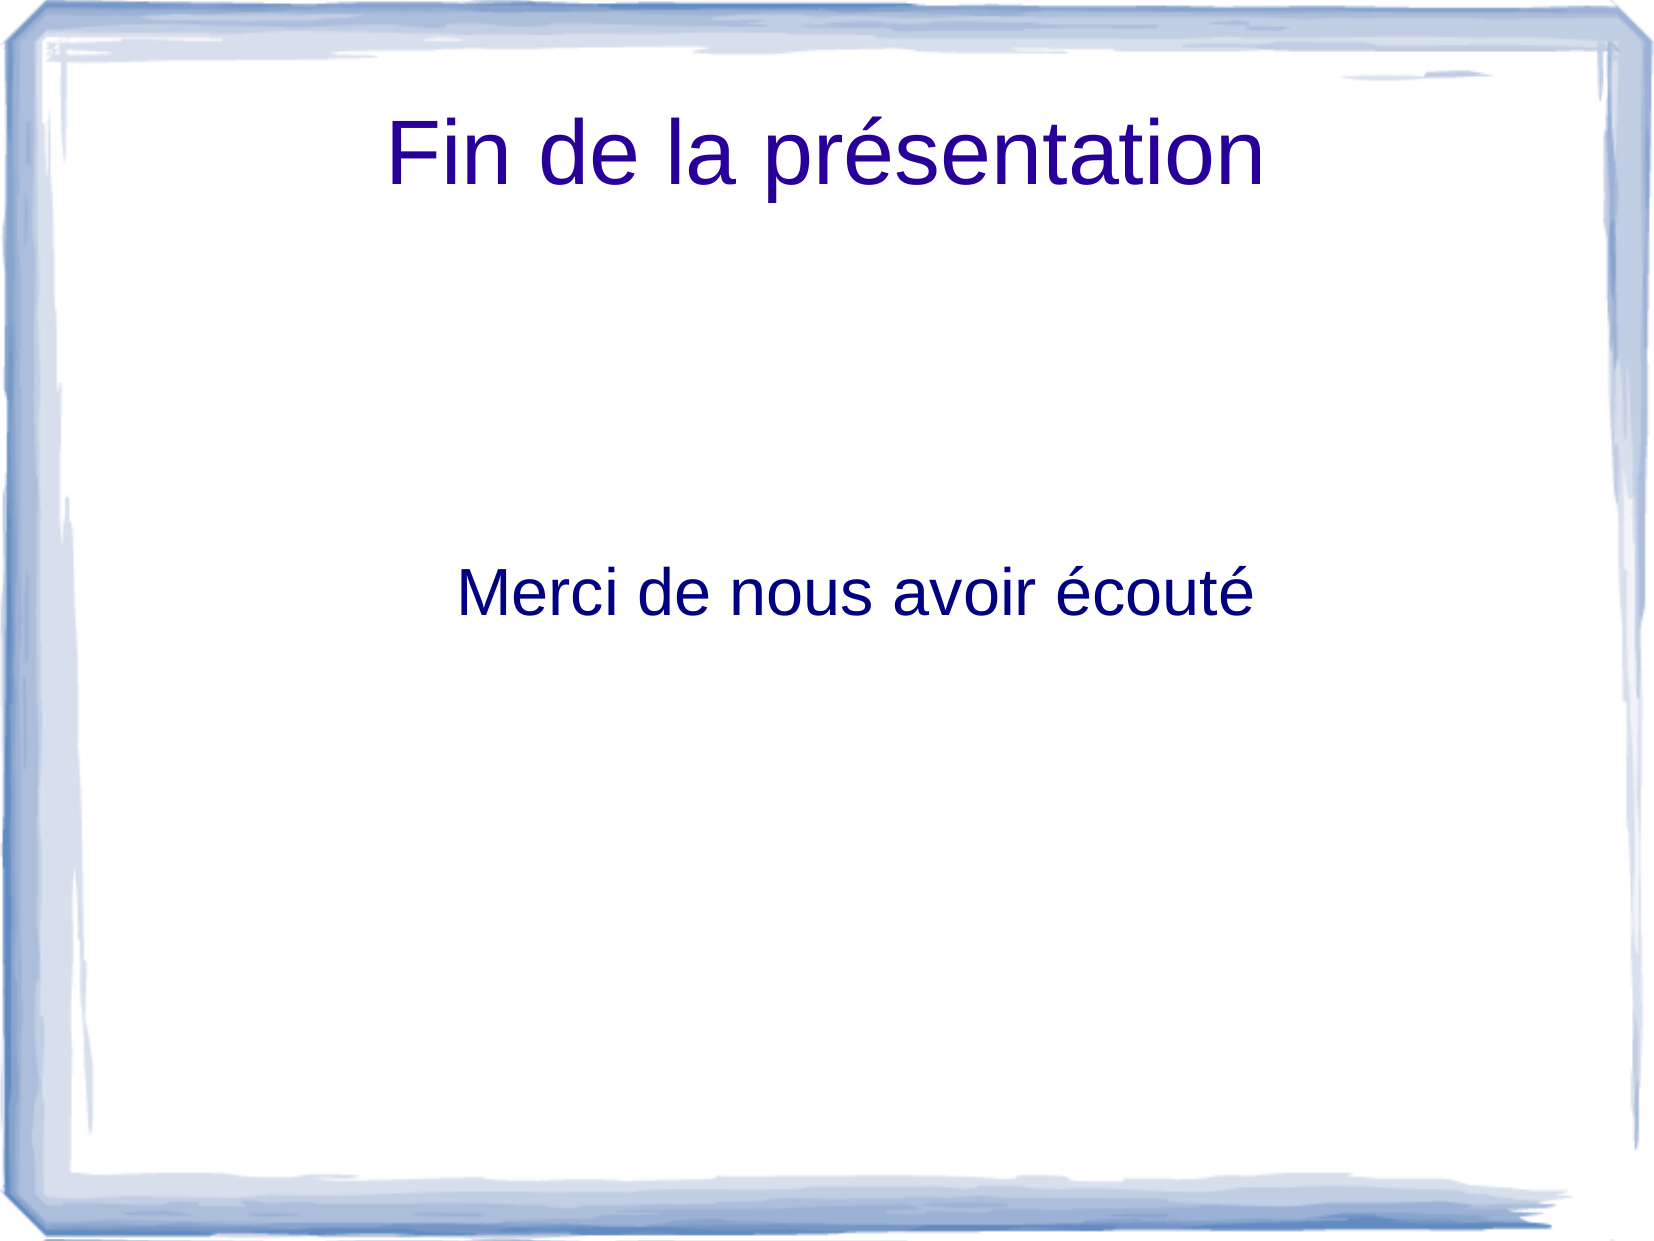

# Fin de la présentation
Merci de nous avoir écouté